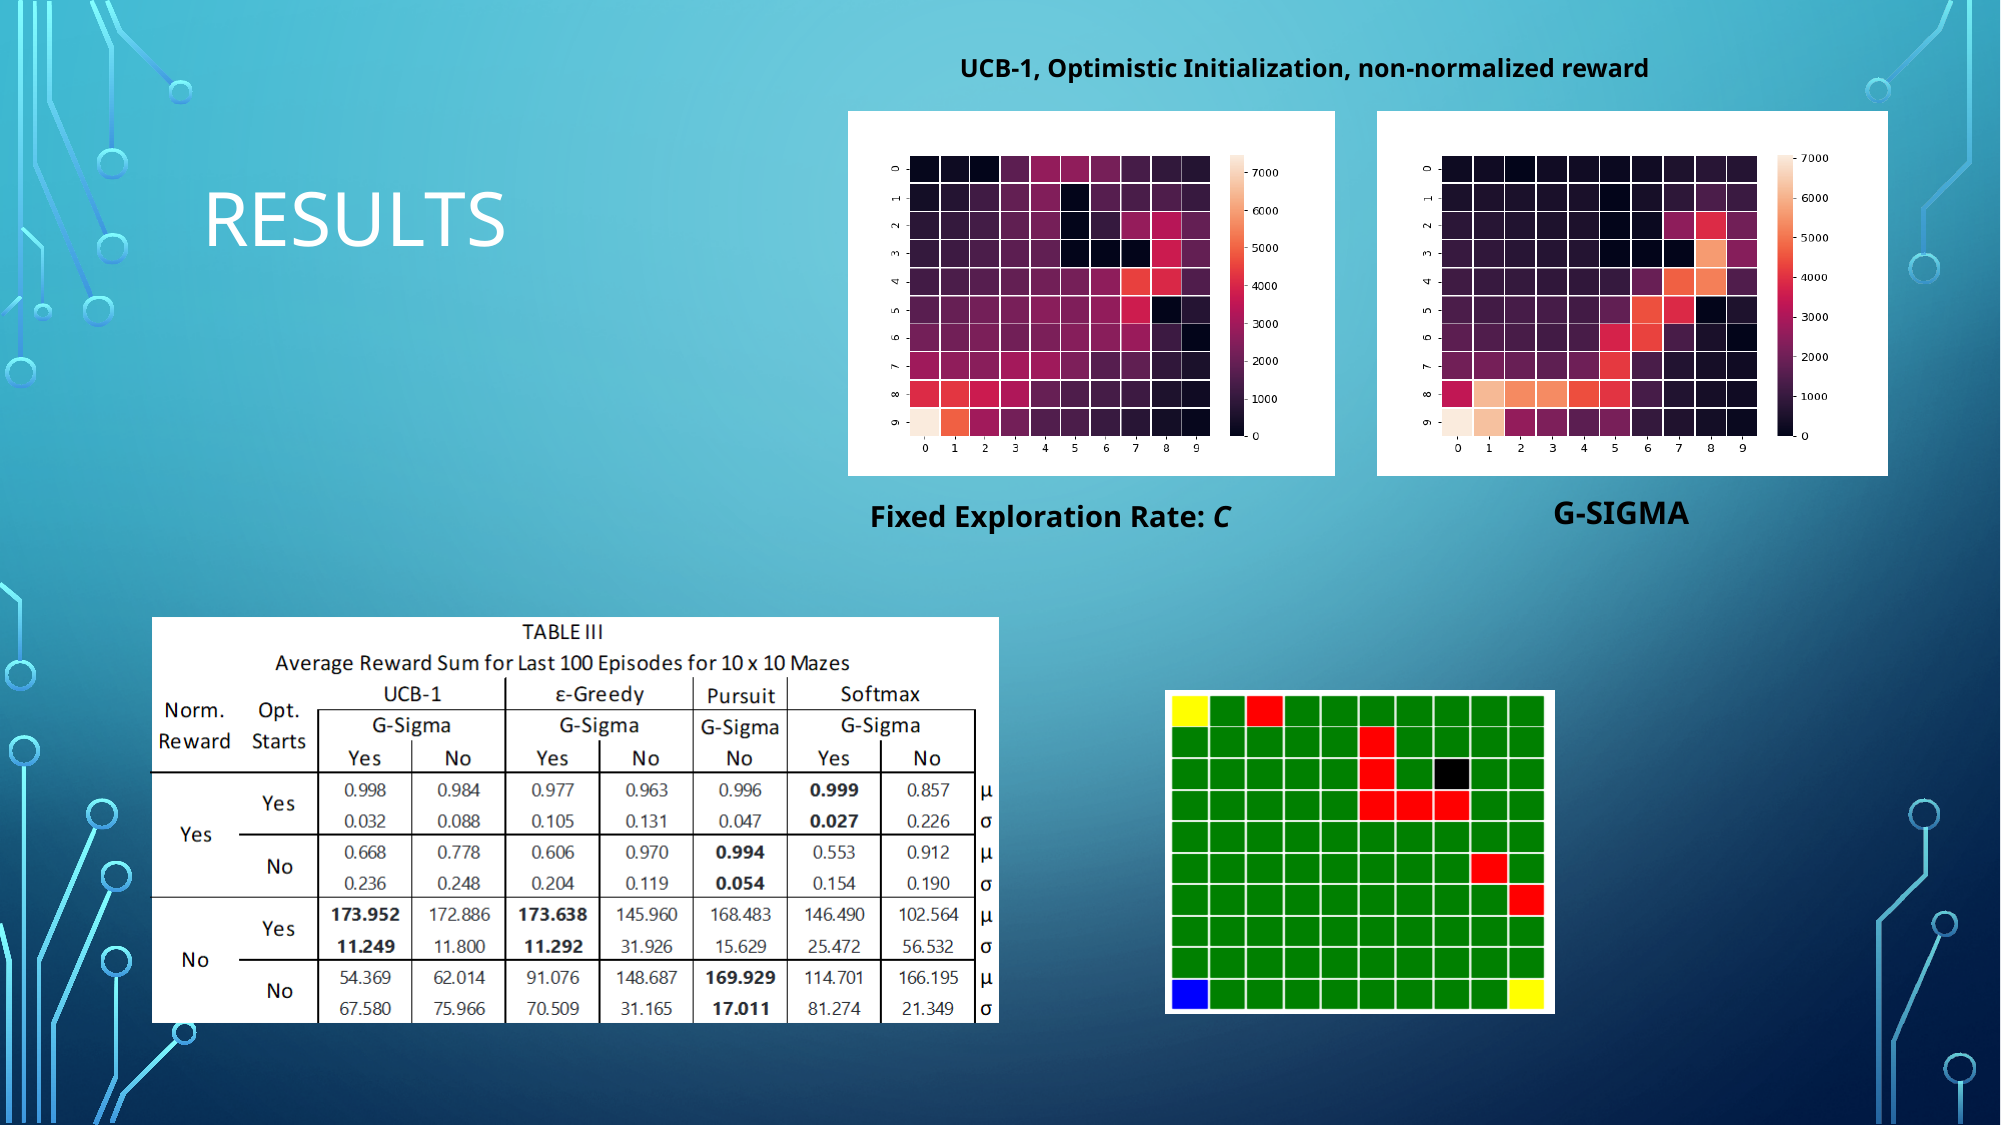

UCB-1, Optimistic Initialization, non-normalized reward
# Results
G-SIGMA
Fixed Exploration Rate: C